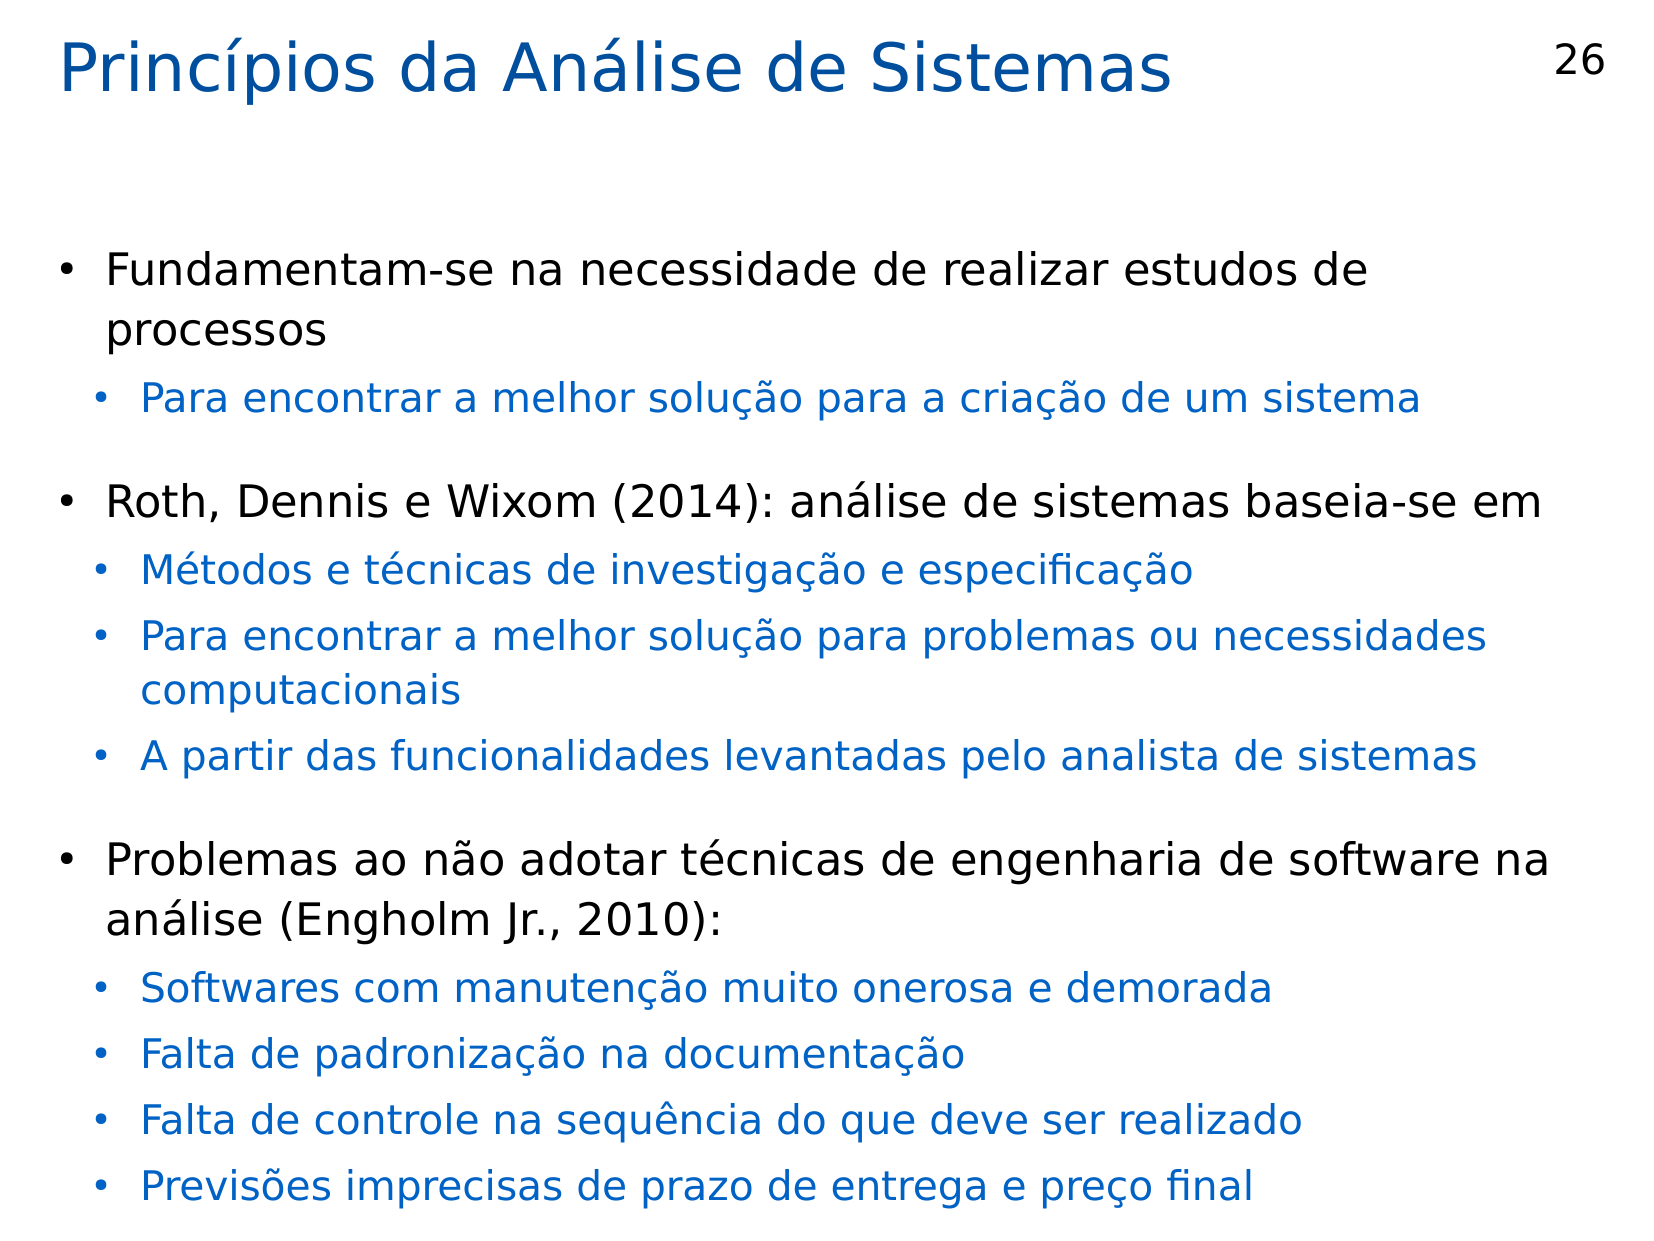

# Princípios da Análise de Sistemas
26
Fundamentam-se na necessidade de realizar estudos de processos
Para encontrar a melhor solução para a criação de um sistema
Roth, Dennis e Wixom (2014): análise de sistemas baseia-se em
Métodos e técnicas de investigação e especificação
Para encontrar a melhor solução para problemas ou necessidades computacionais
A partir das funcionalidades levantadas pelo analista de sistemas
Problemas ao não adotar técnicas de engenharia de software na análise (Engholm Jr., 2010):
Softwares com manutenção muito onerosa e demorada
Falta de padronização na documentação
Falta de controle na sequência do que deve ser realizado
Previsões imprecisas de prazo de entrega e preço final